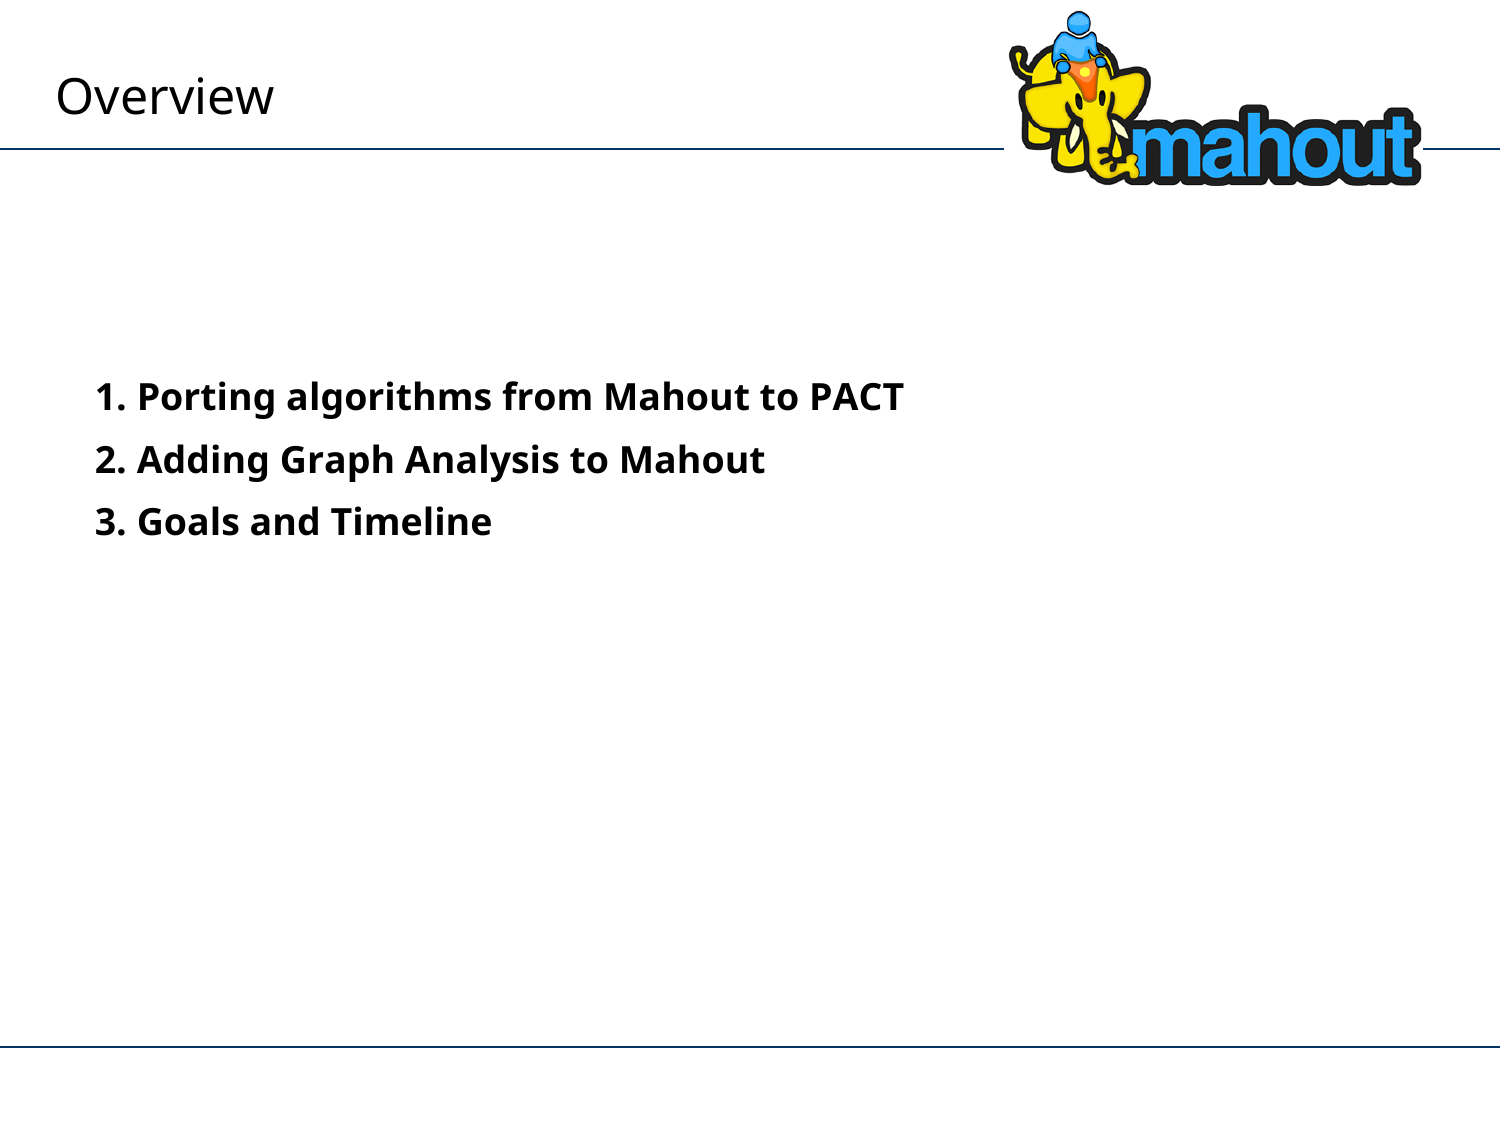

# Overview
 1. Porting algorithms from Mahout to PACT
 2. Adding Graph Analysis to Mahout
 3. Goals and Timeline